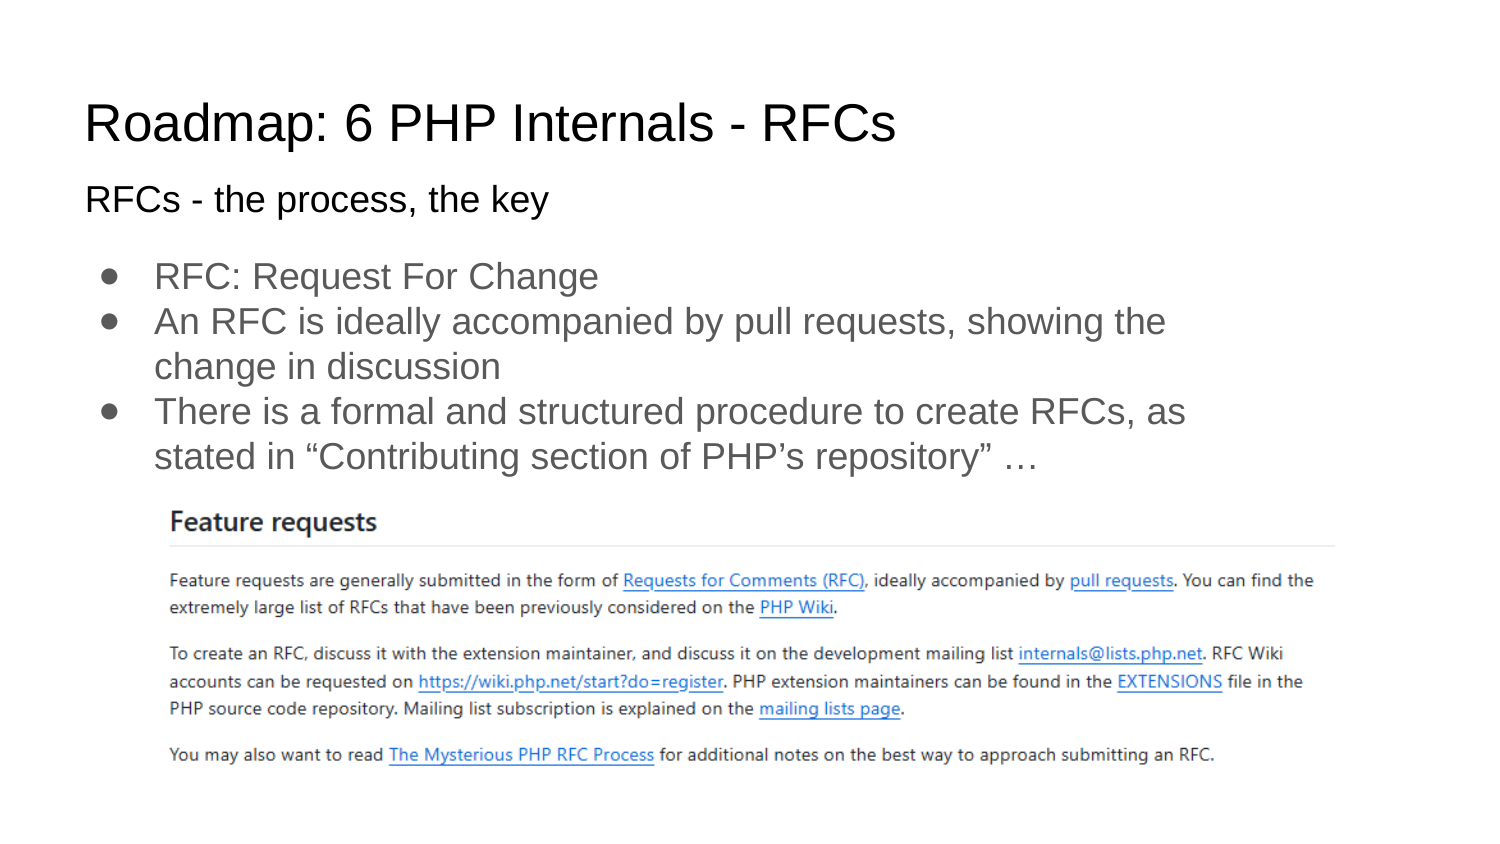

# Roadmap: 6 PHP Internals - RFCs
RFCs - the process, the key
RFC: Request For Change
An RFC is ideally accompanied by pull requests, showing the change in discussion
There is a formal and structured procedure to create RFCs, as stated in “Contributing section of PHP’s repository” …